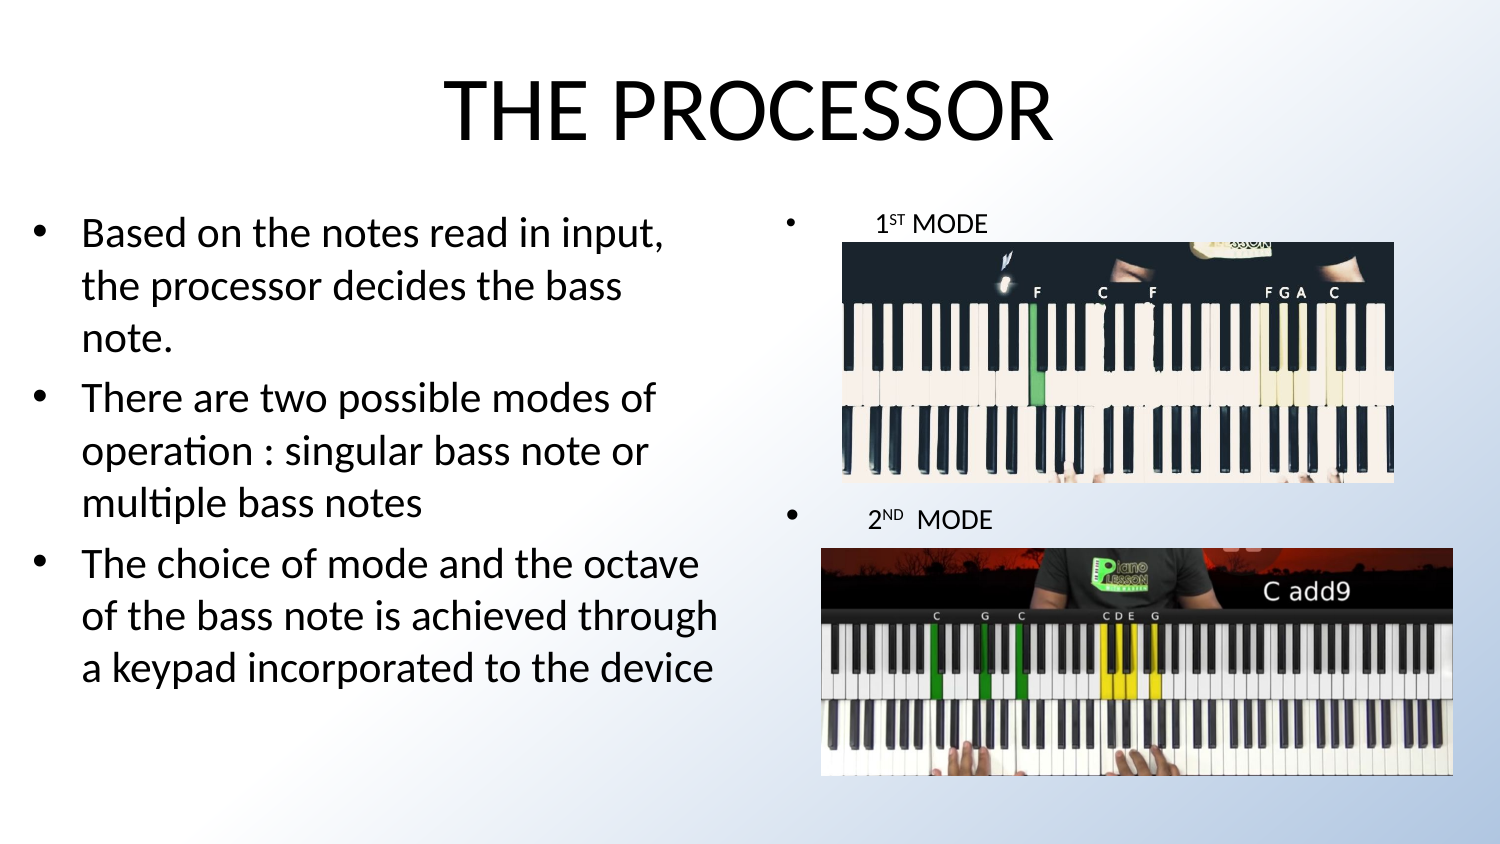

# THE PROCESSOR
Based on the notes read in input, the processor decides the bass note.
There are two possible modes of operation : singular bass note or multiple bass notes
The choice of mode and the octave of the bass note is achieved through a keypad incorporated to the device
 1ST MODE
 2ND MODE